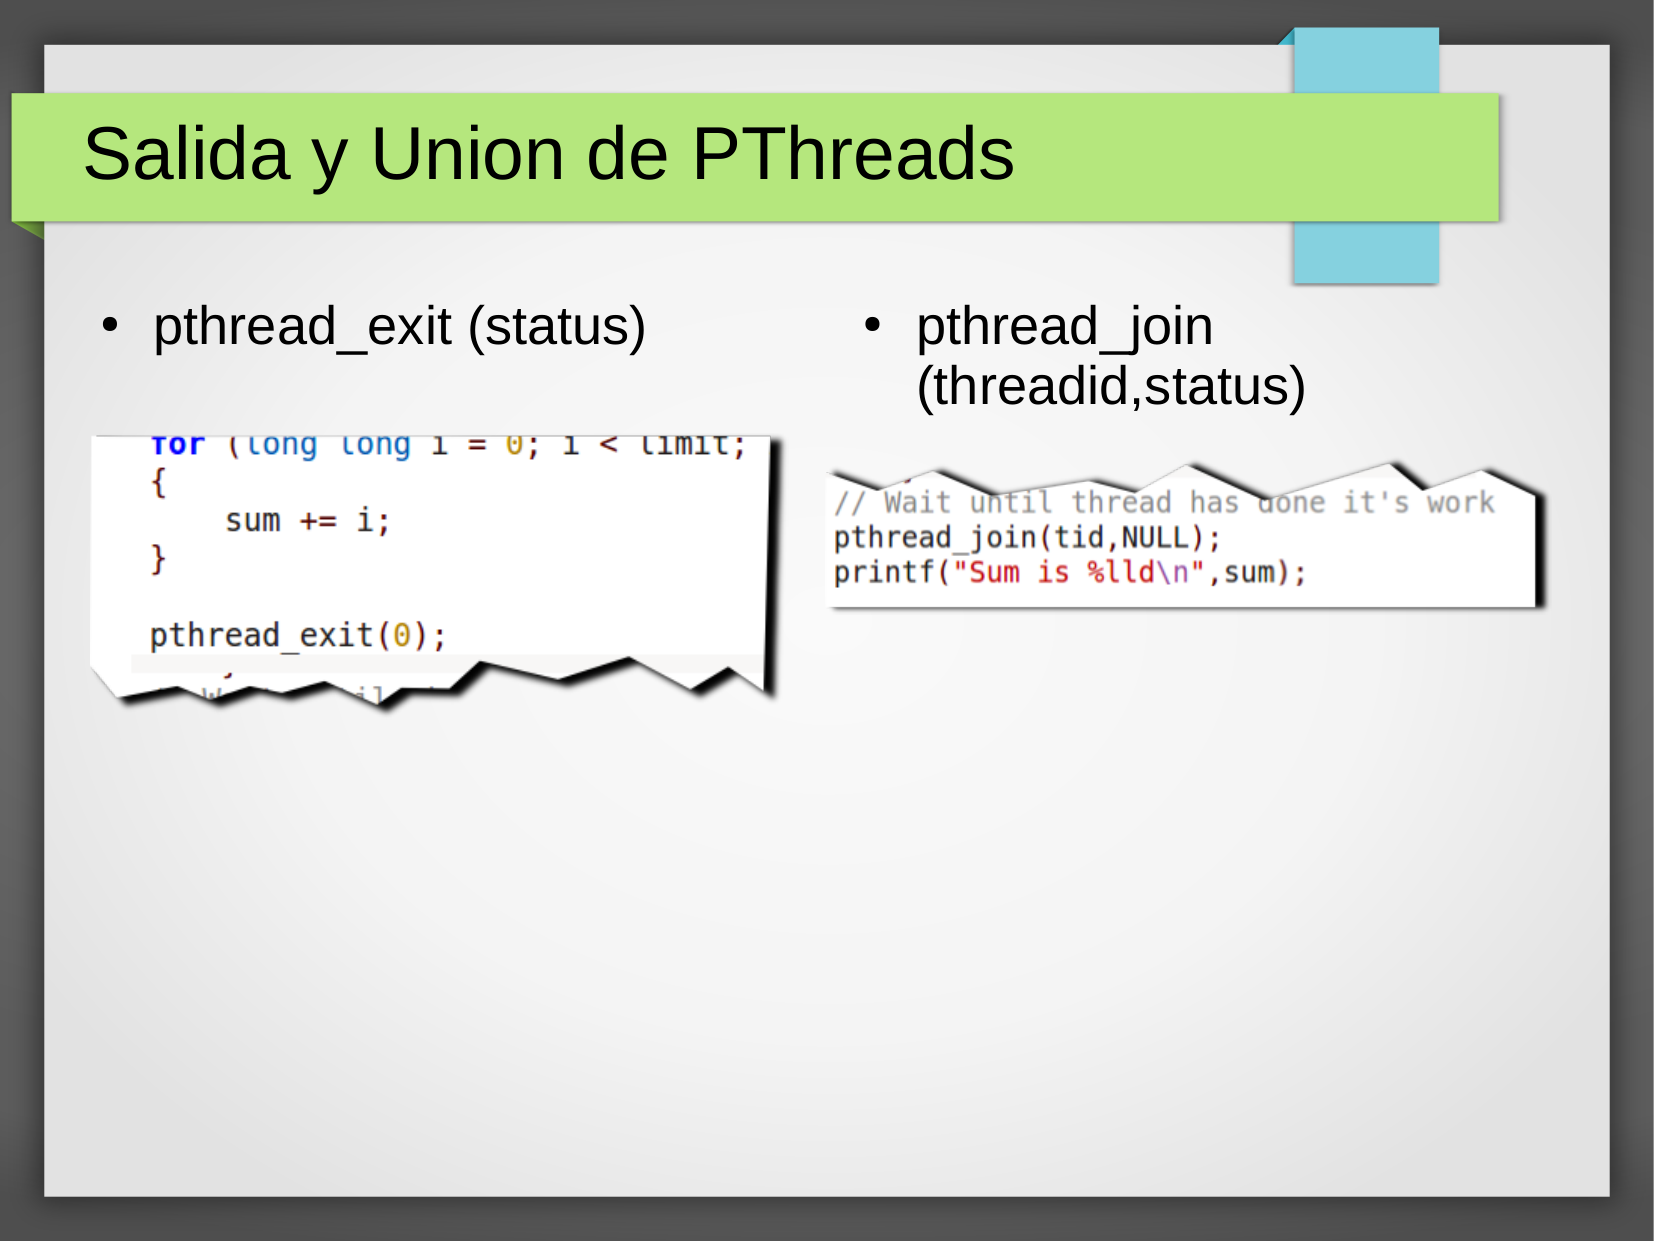

Salida y Union de PThreads
# pthread_exit (status)
pthread_join (threadid,status)